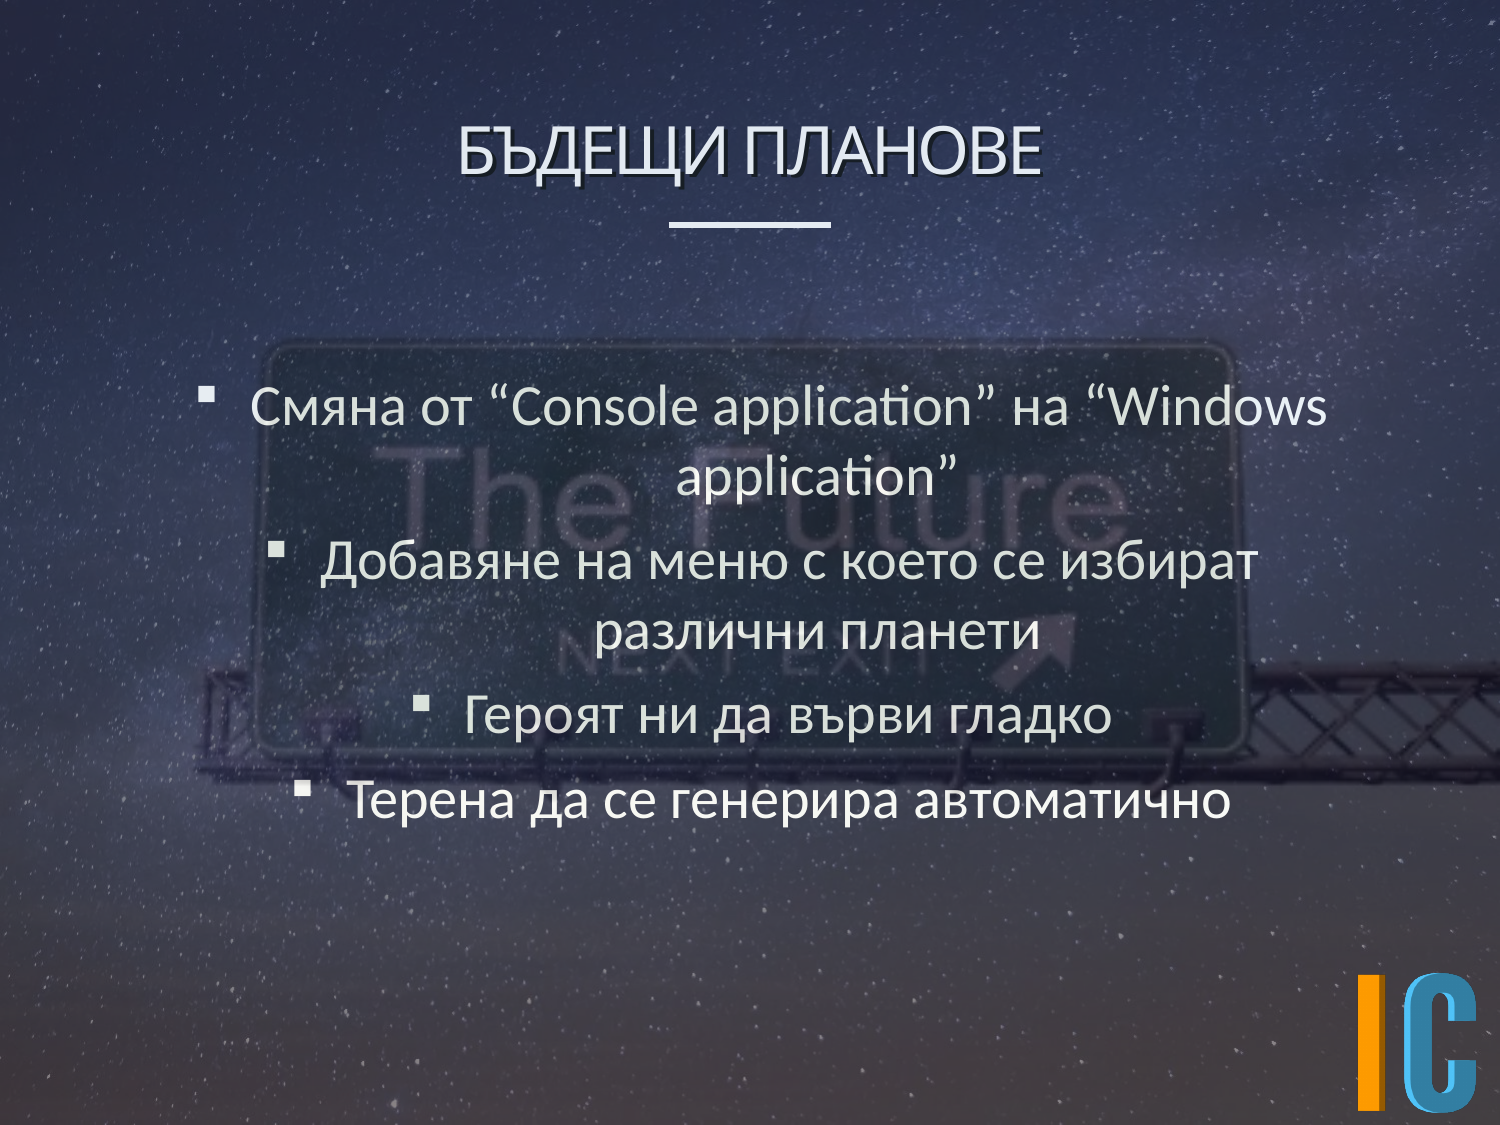

# Бъдещи планове
Смяна от “Console application” на “Windows application”
Добавяне на меню с което се избират различни планети
Героят ни да върви гладко
Терена да се генерира автоматично